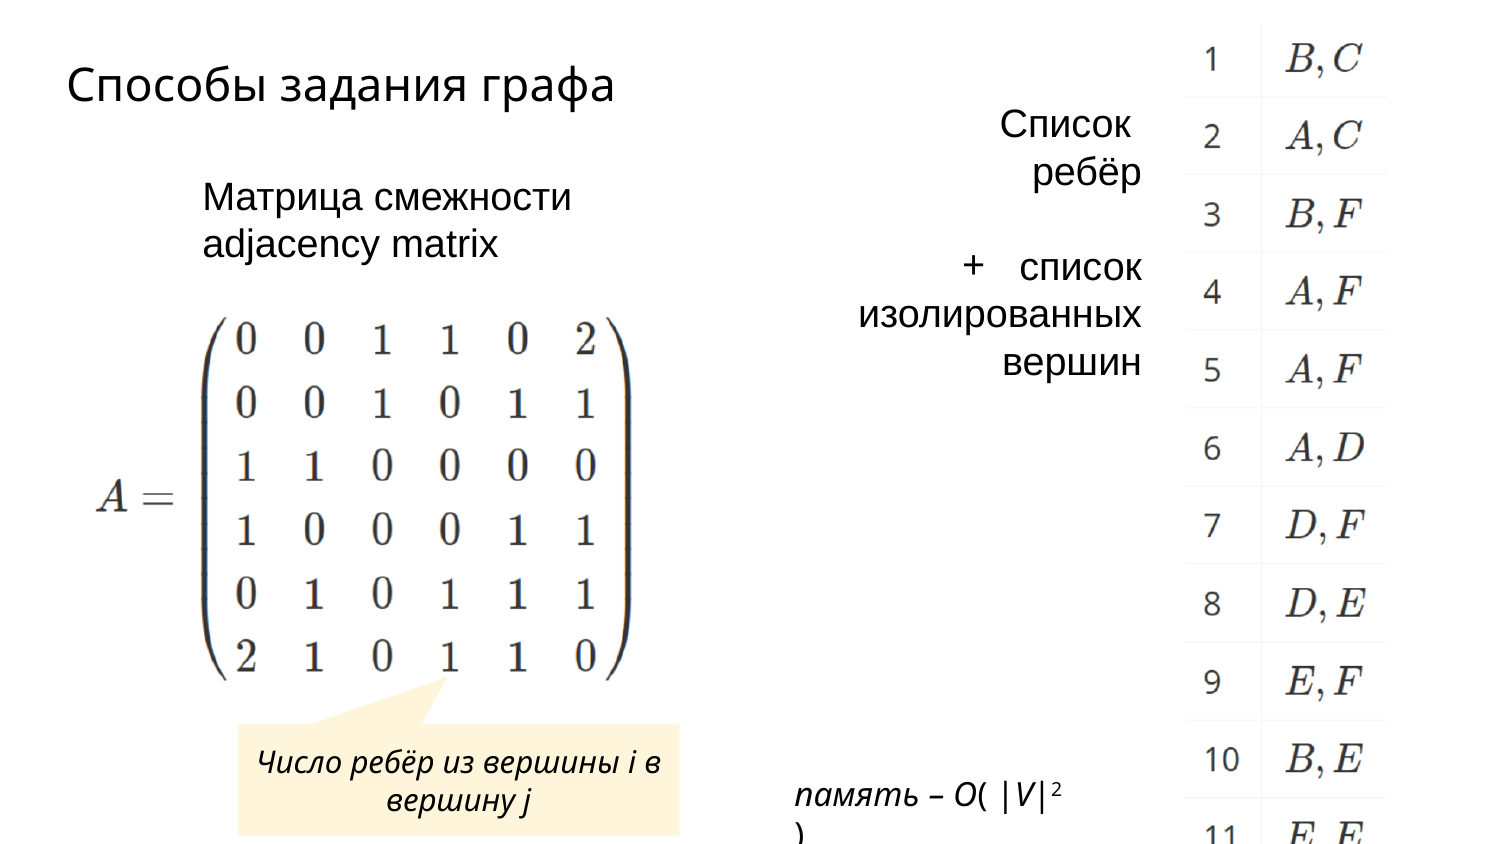

# Способы задания графа
Список
ребёр
Матрица смежности
adjacency matrix
список изолированных вершин
Число ребёр из вершины i в вершину j
память – O( |V|2 )